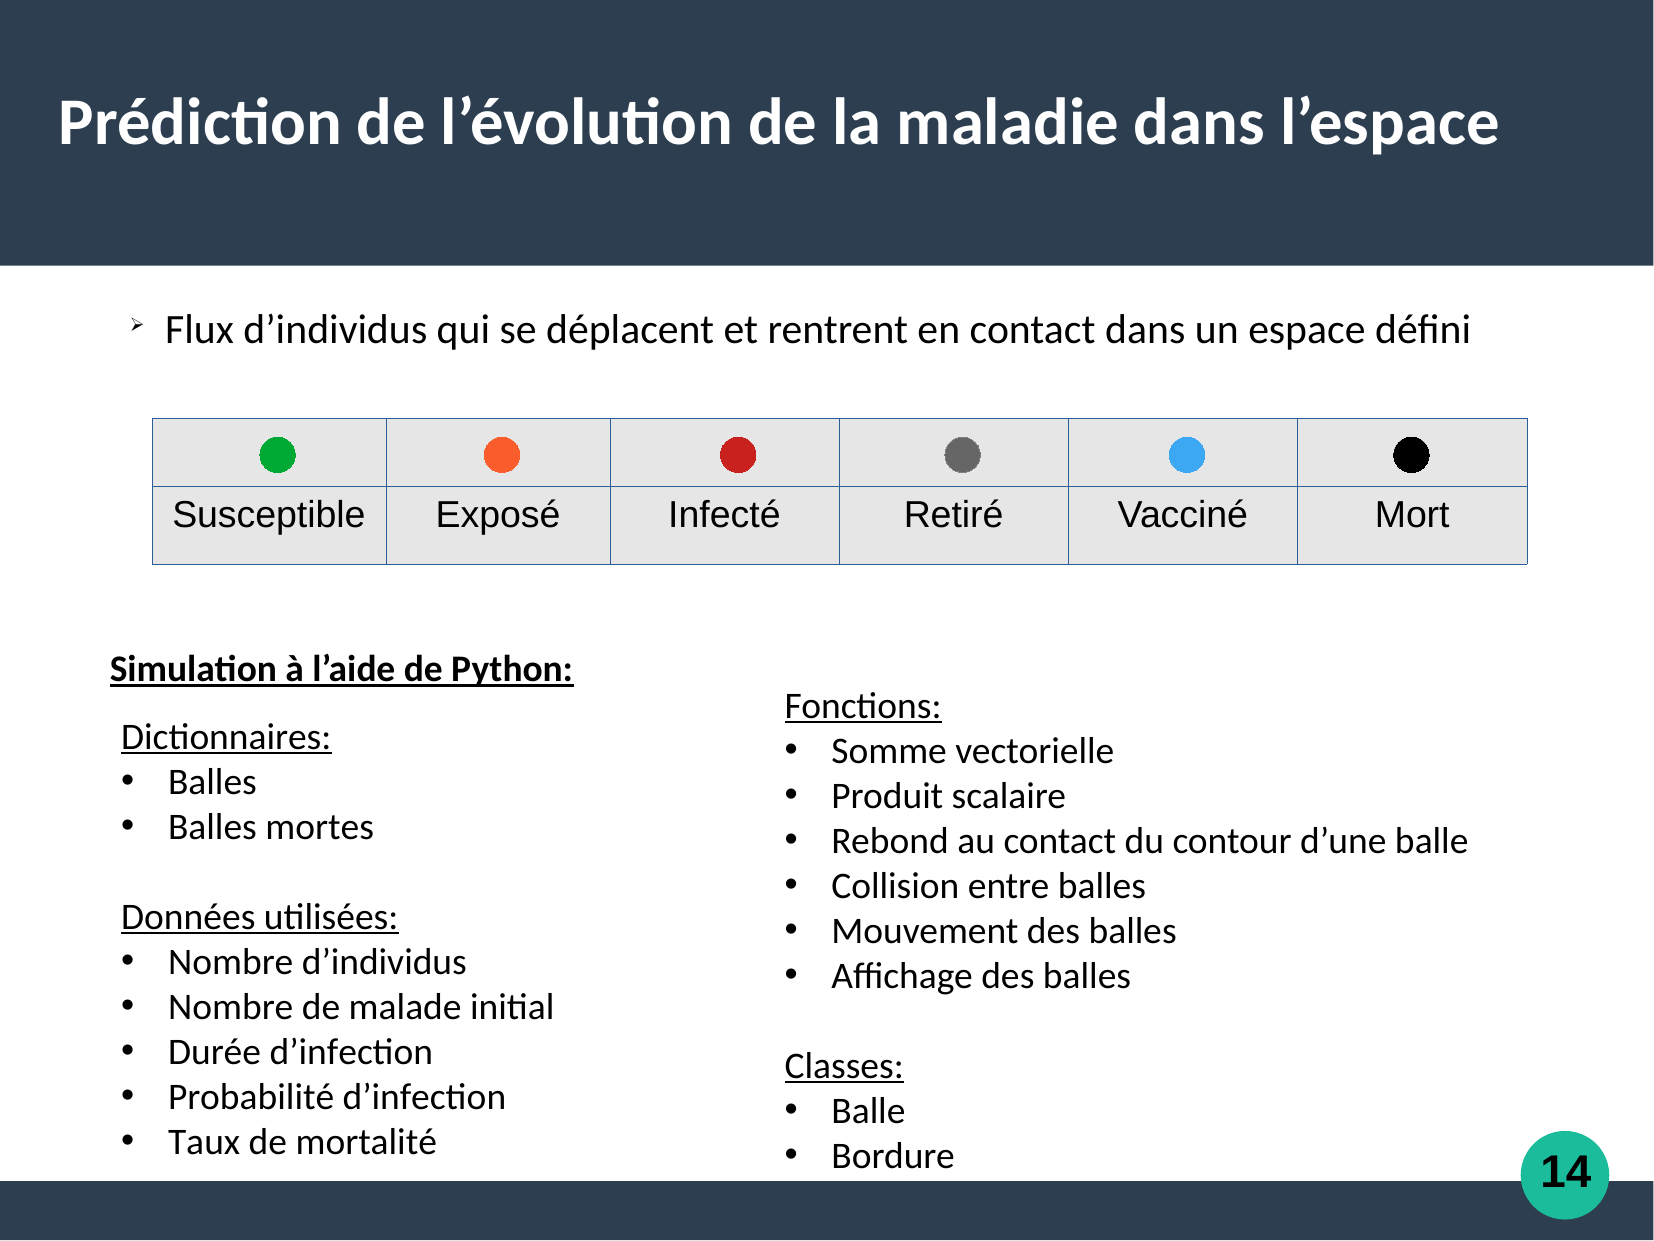

# Prédiction de l’évolution de la maladie dans l’espace
Flux d’individus qui se déplacent et rentrent en contact dans un espace défini
| | | | | | |
| --- | --- | --- | --- | --- | --- |
| Susceptible | Exposé | Infecté | Retiré | Vacciné | Mort |
Simulation à l’aide de Python:
Fonctions:
Somme vectorielle
Produit scalaire
Rebond au contact du contour d’une balle
Collision entre balles
Mouvement des balles
Affichage des balles
Classes:
Balle
Bordure
Dictionnaires:
Balles
Balles mortes
Données utilisées:
Nombre d’individus
Nombre de malade initial
Durée d’infection
Probabilité d’infection
Taux de mortalité
14